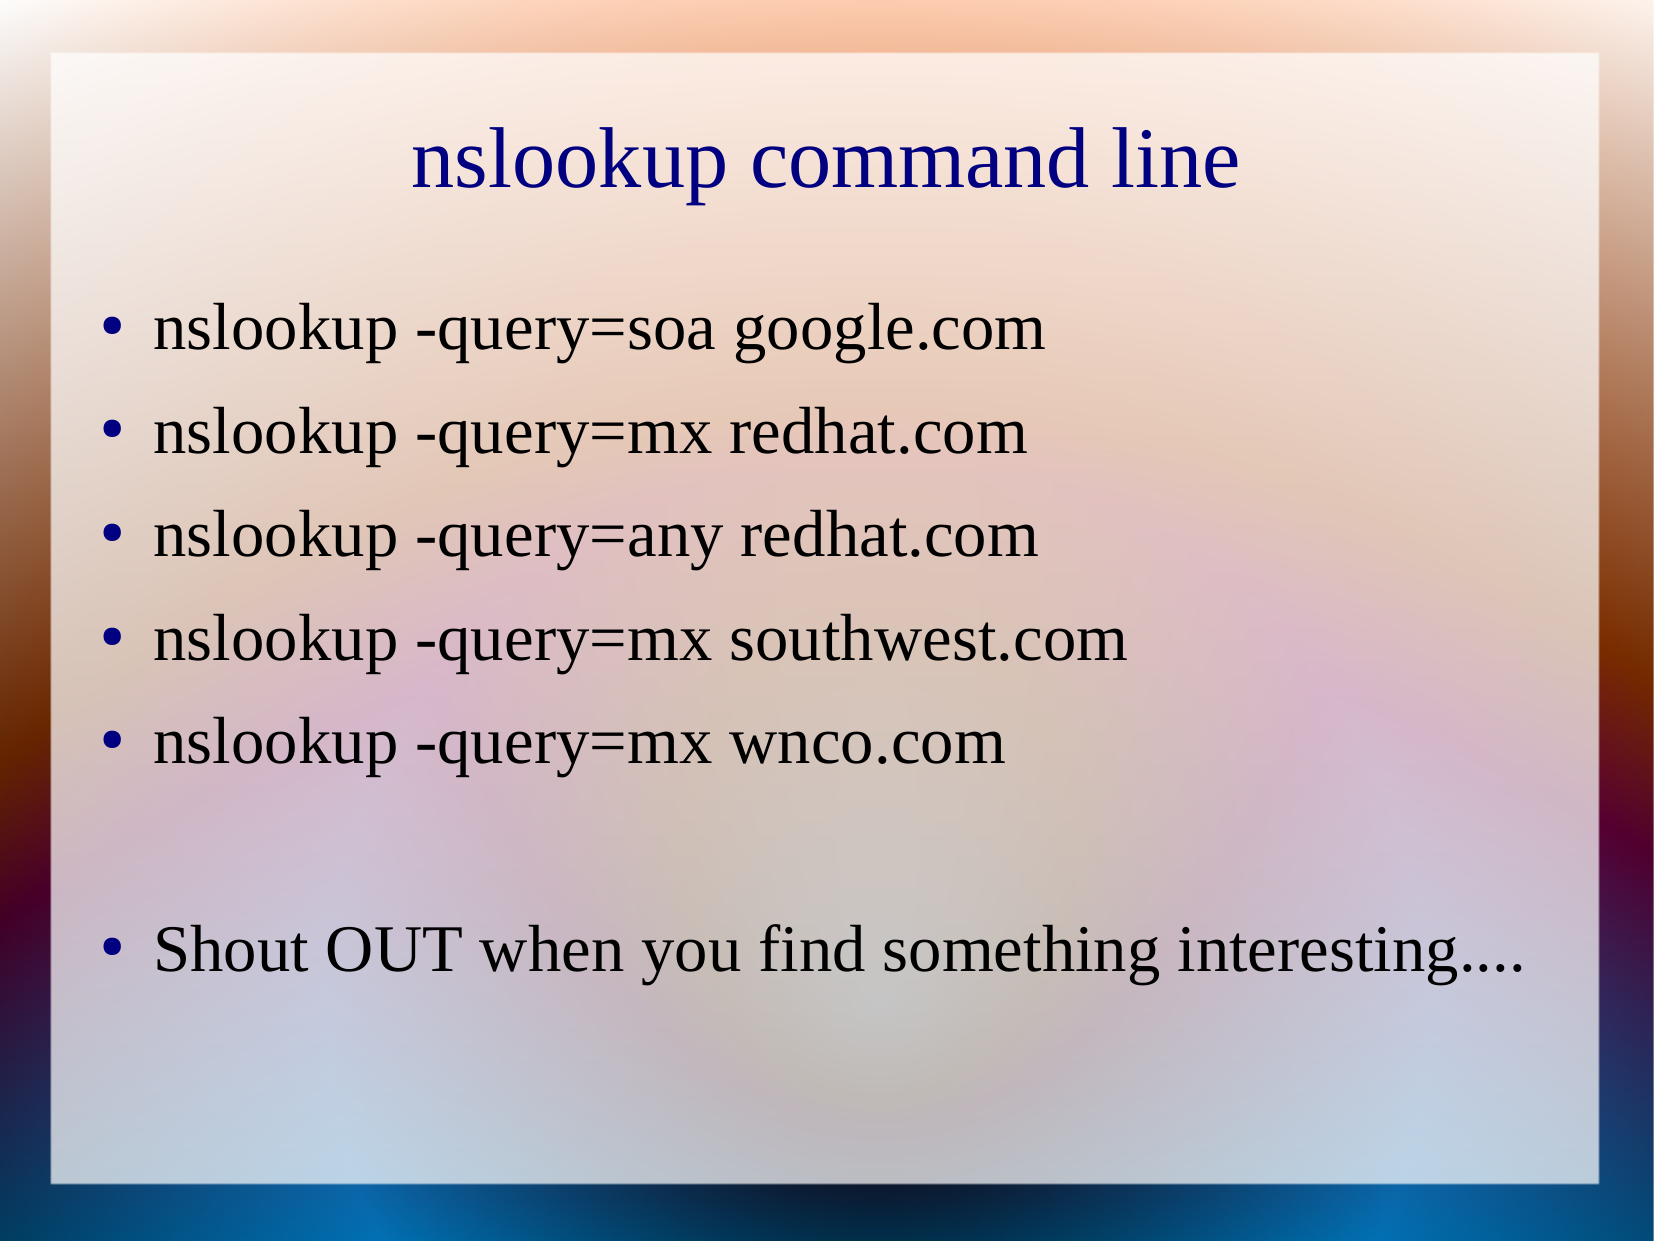

# nslookup command line
nslookup -query=soa google.com
nslookup -query=mx redhat.com
nslookup -query=any redhat.com
nslookup -query=mx southwest.com
nslookup -query=mx wnco.com
Shout OUT when you find something interesting....